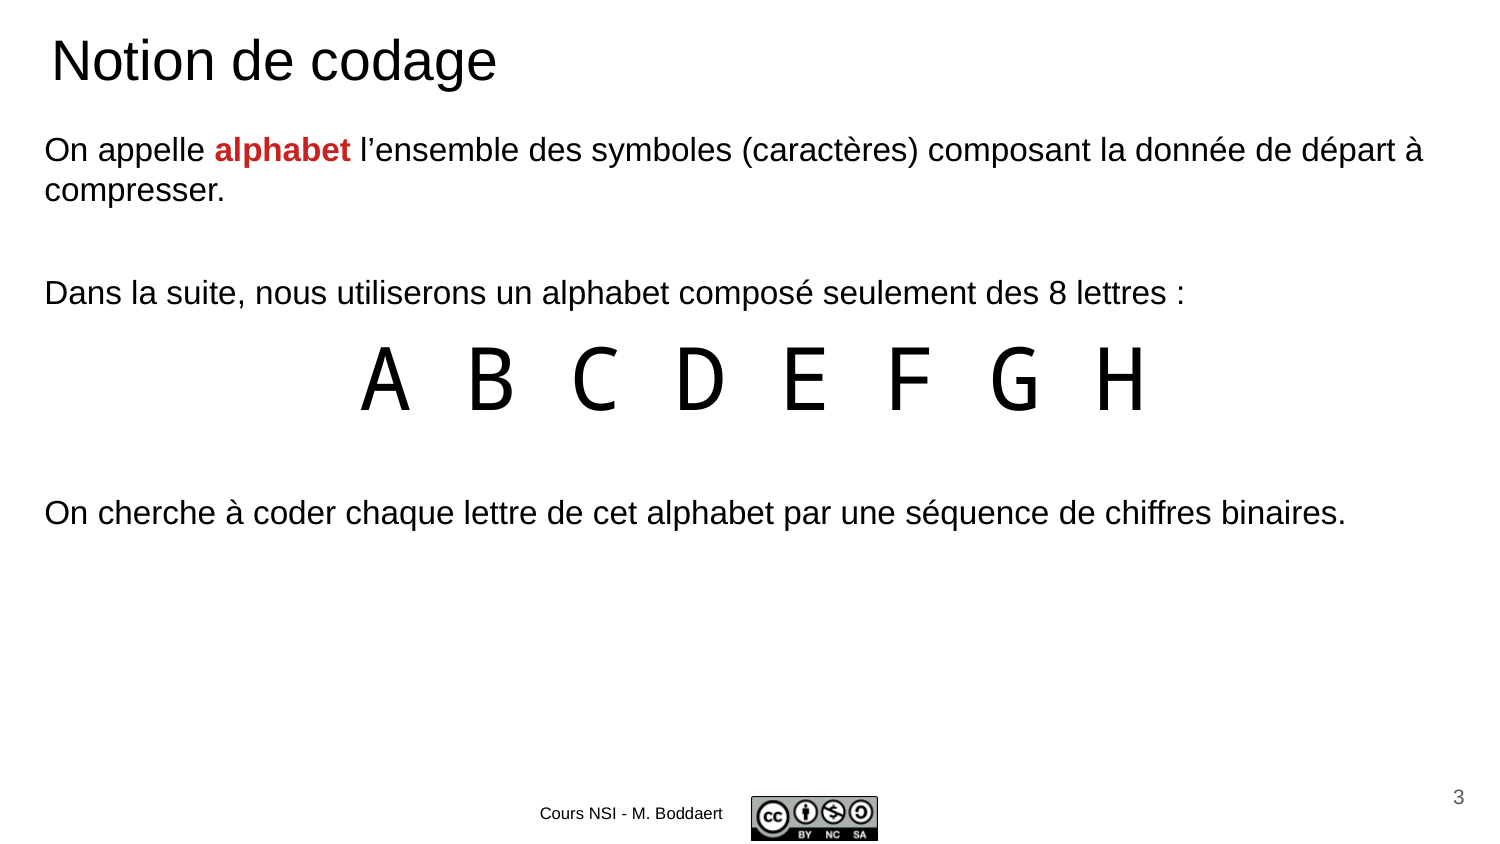

# Notion de codage
On appelle alphabet l’ensemble des symboles (caractères) composant la donnée de départ à compresser.
Dans la suite, nous utiliserons un alphabet composé seulement des 8 lettres :
A B C D E F G H
On cherche à coder chaque lettre de cet alphabet par une séquence de chiffres binaires.